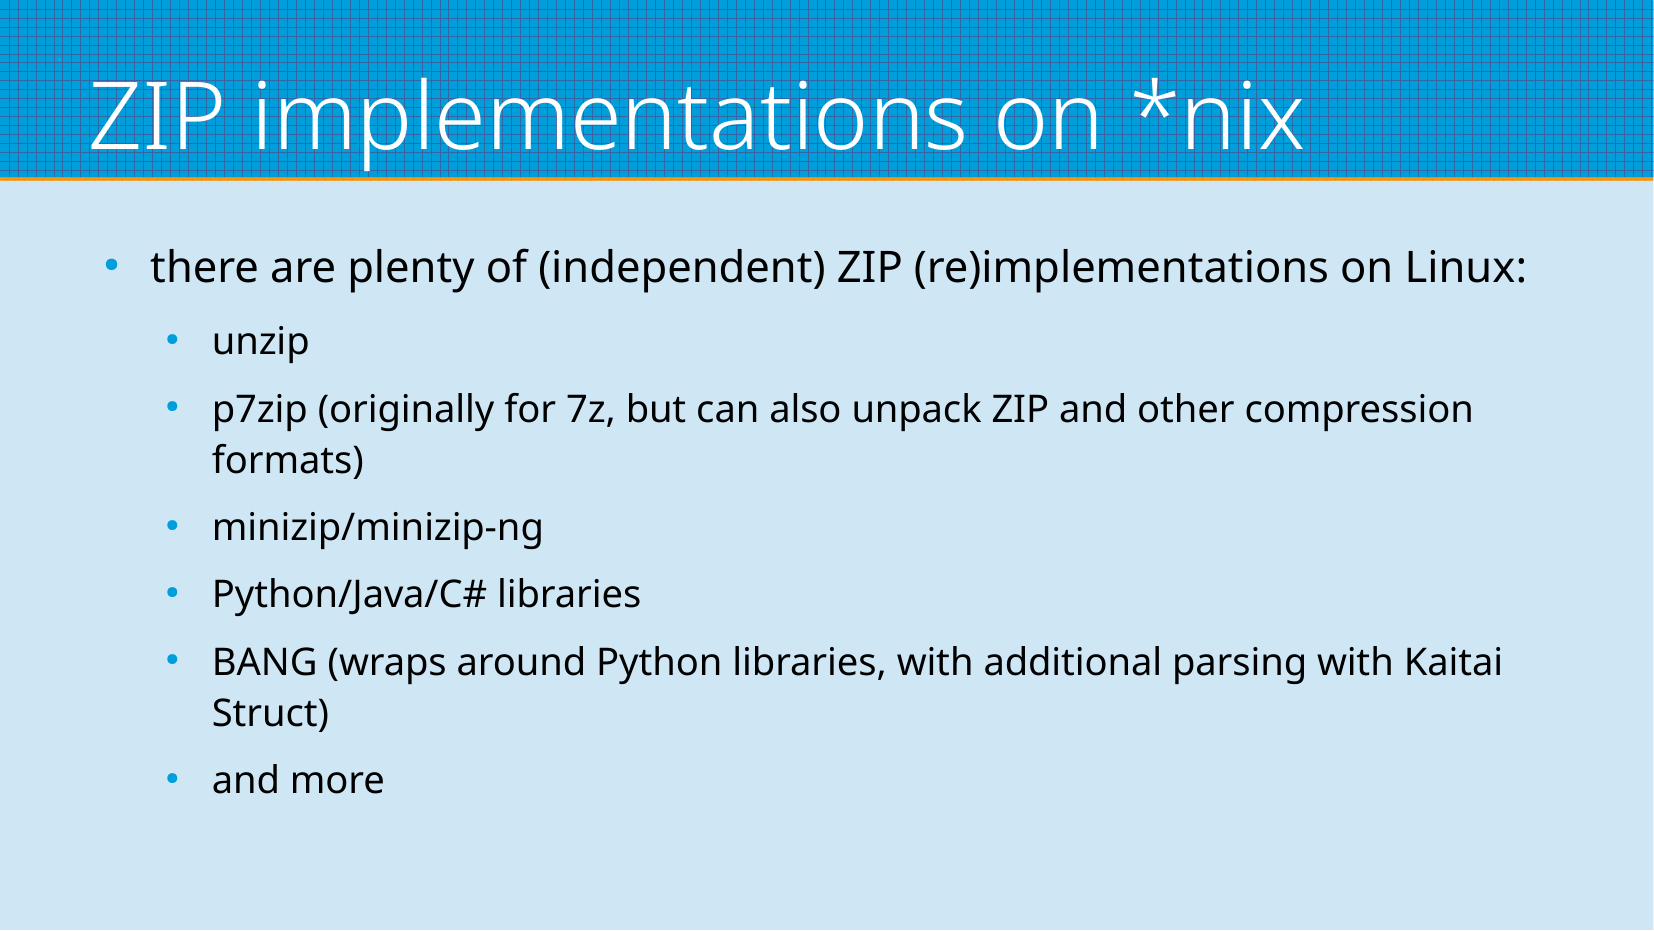

# ZIP implementations on *nix
there are plenty of (independent) ZIP (re)implementations on Linux:
unzip
p7zip (originally for 7z, but can also unpack ZIP and other compression formats)
minizip/minizip-ng
Python/Java/C# libraries
BANG (wraps around Python libraries, with additional parsing with Kaitai Struct)
and more